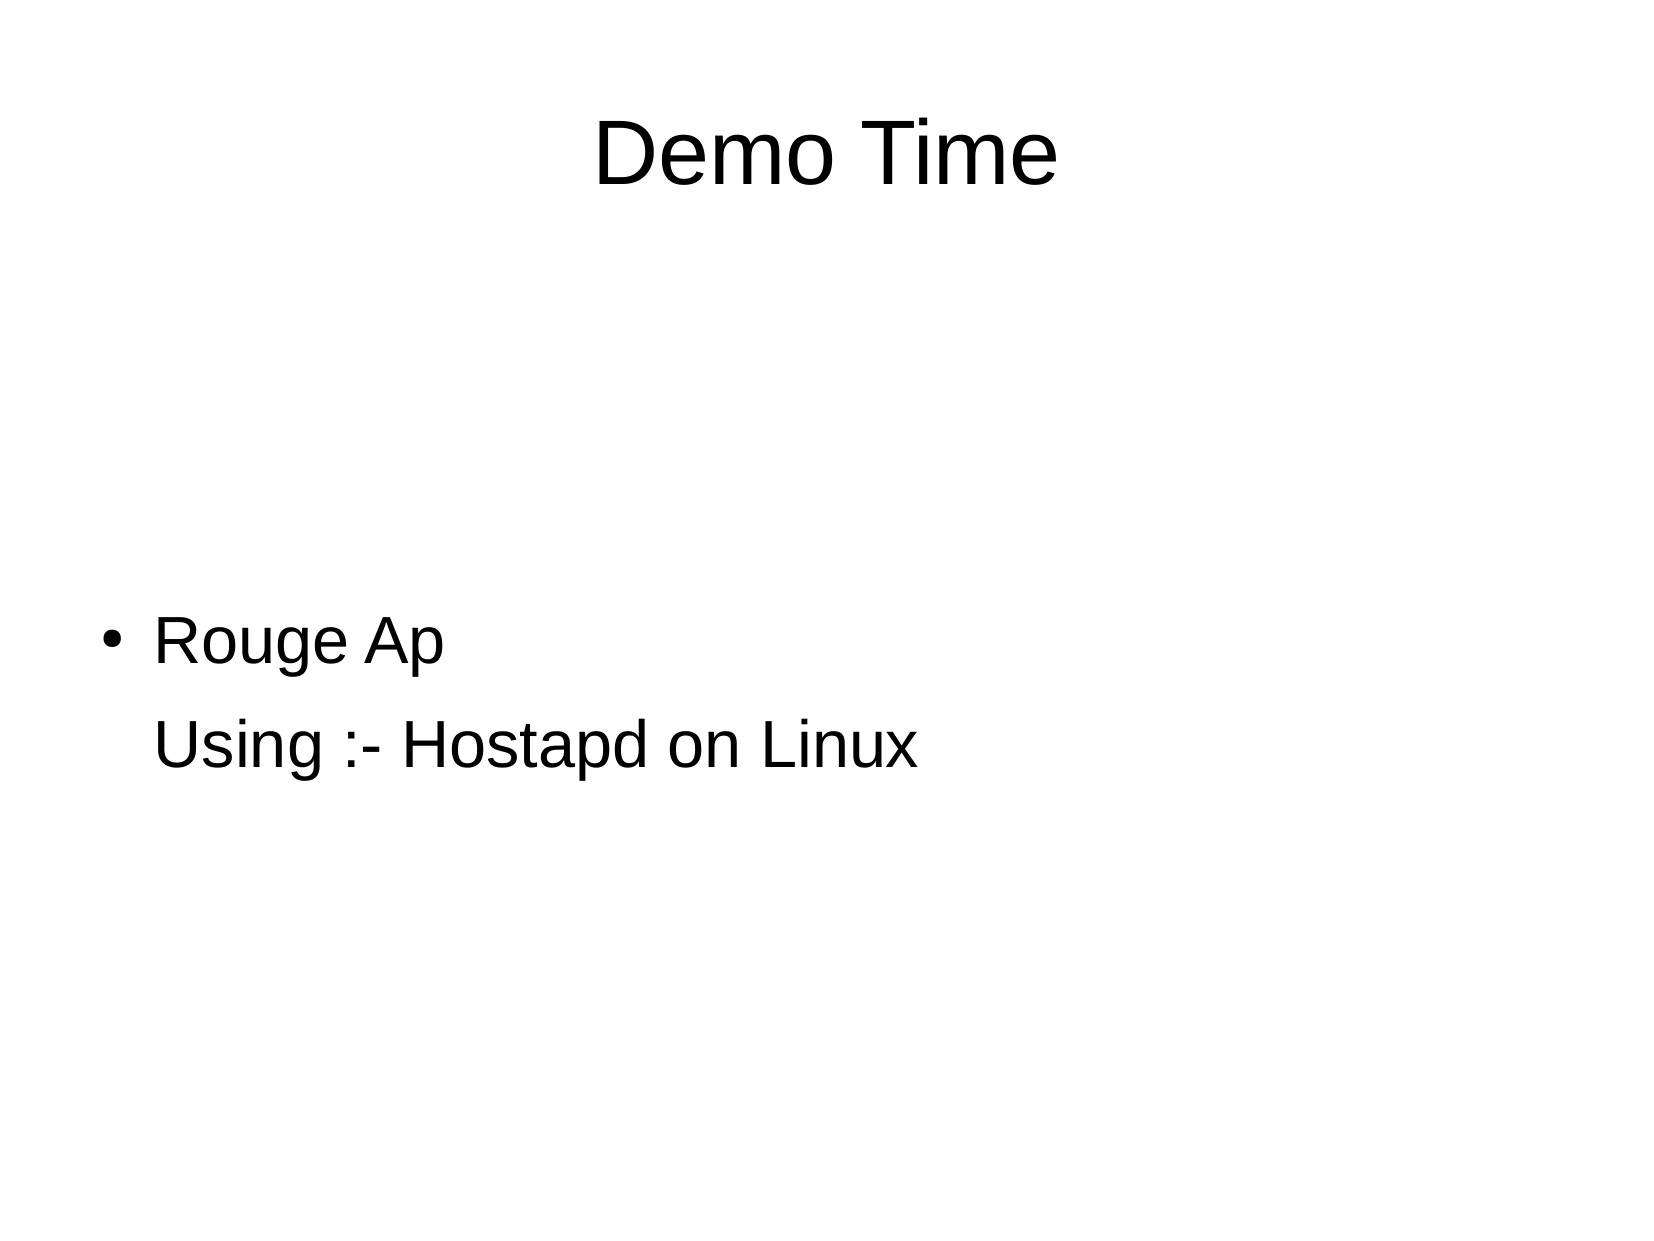

# Demo Time
Rouge Ap
Using :- Hostapd on Linux